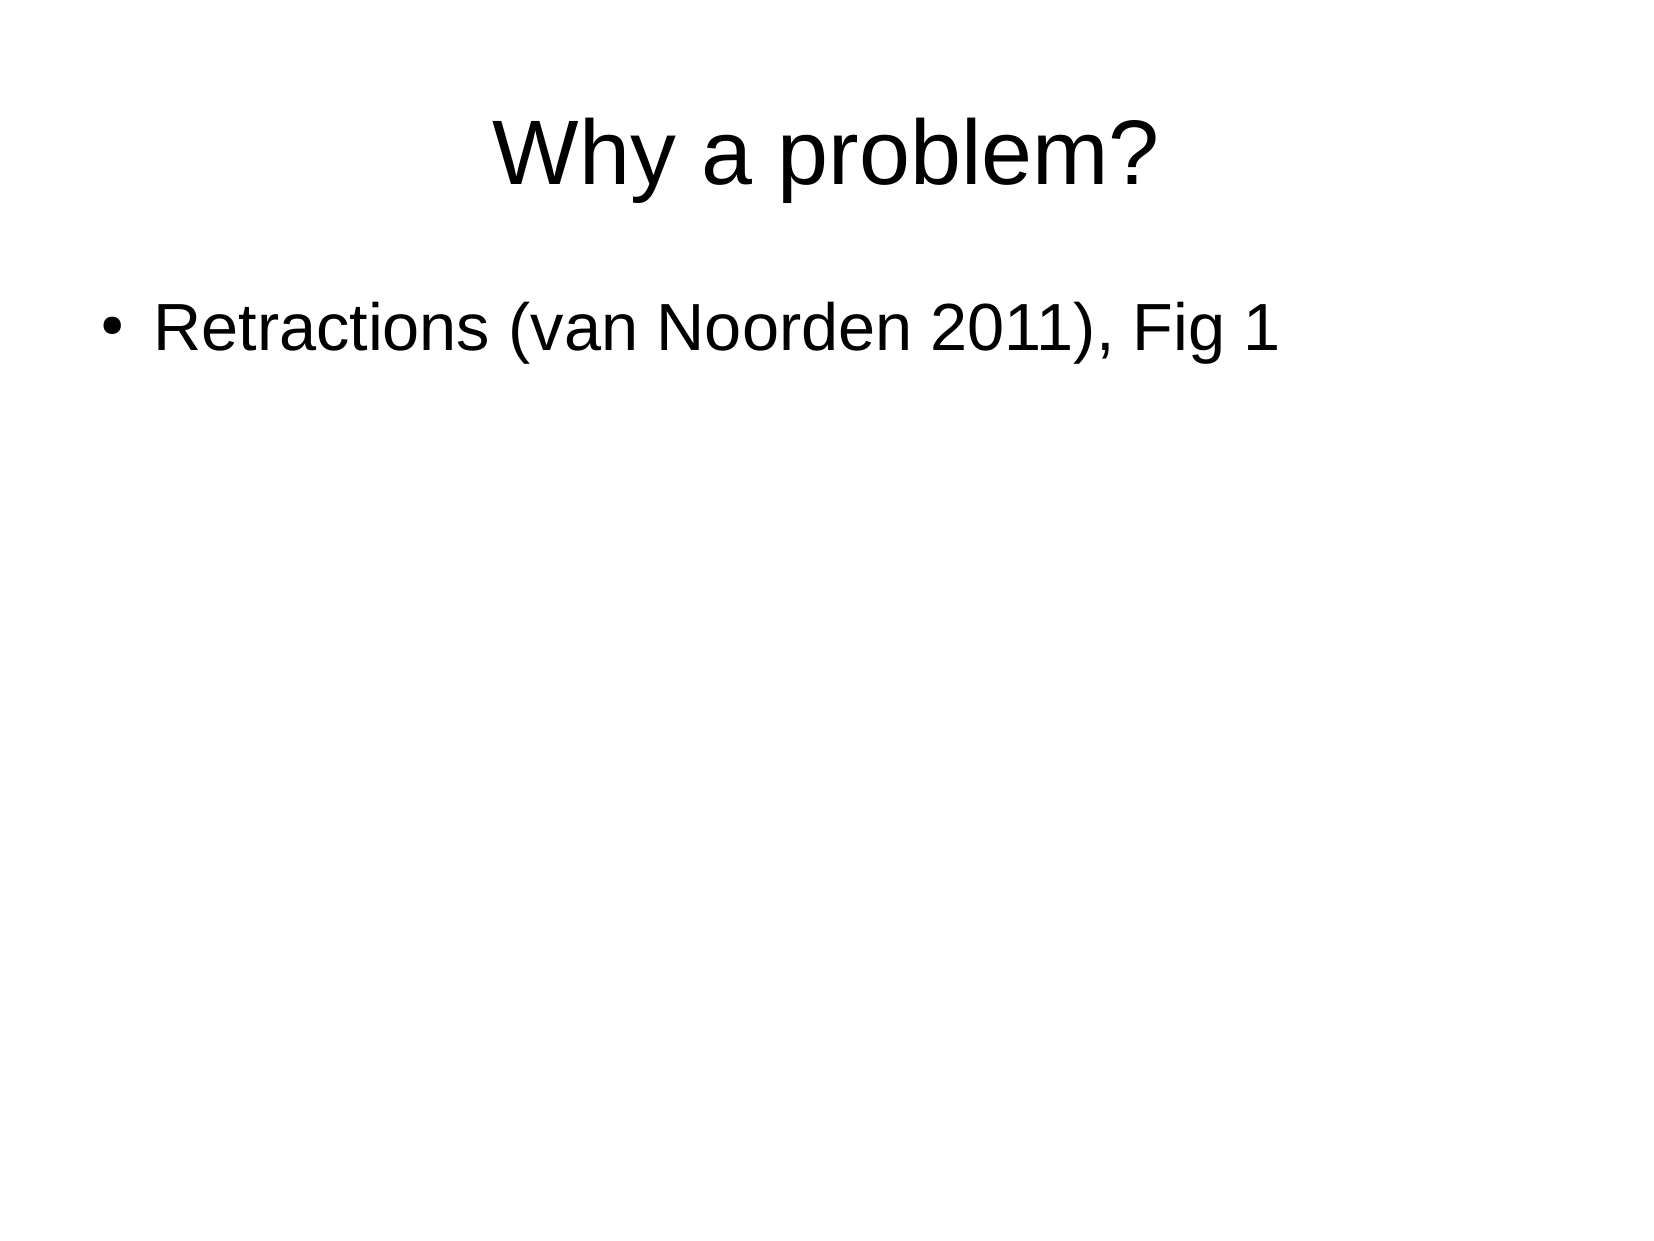

# Why a problem?
Retractions (van Noorden 2011), Fig 1